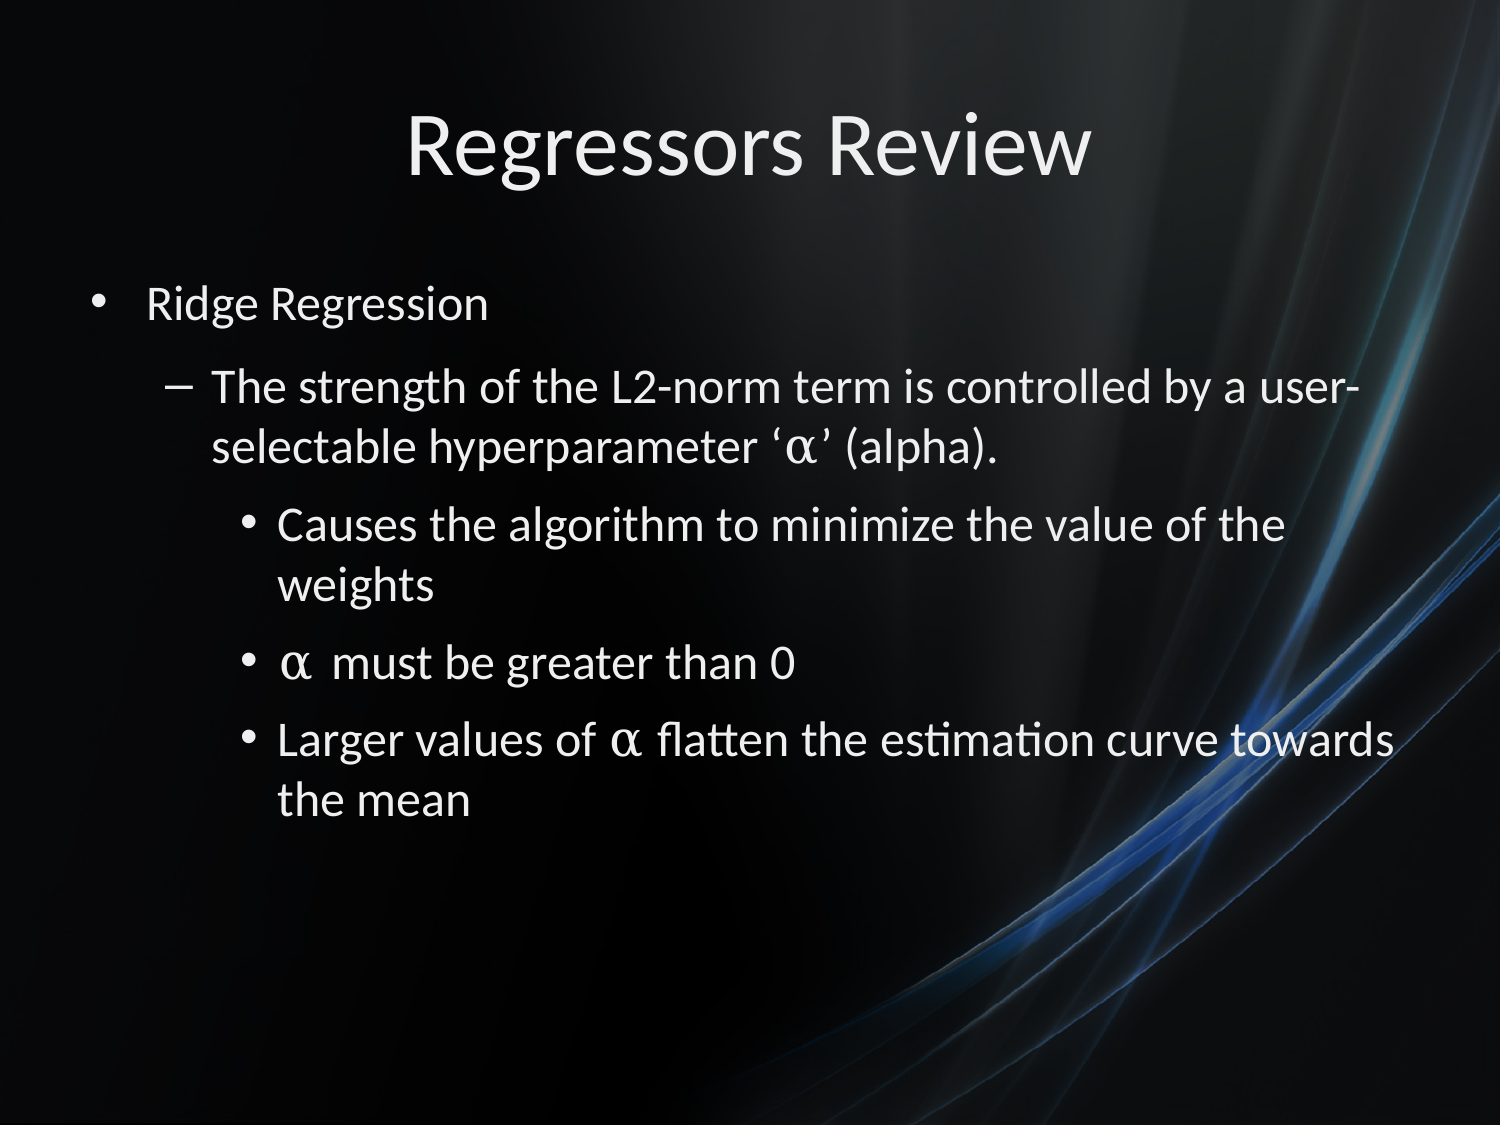

# Regressors Review
Ridge Regression
The strength of the L2-norm term is controlled by a user-selectable hyperparameter ‘α’ (alpha).
Causes the algorithm to minimize the value of the weights
α must be greater than 0
Larger values of α flatten the estimation curve towards the mean